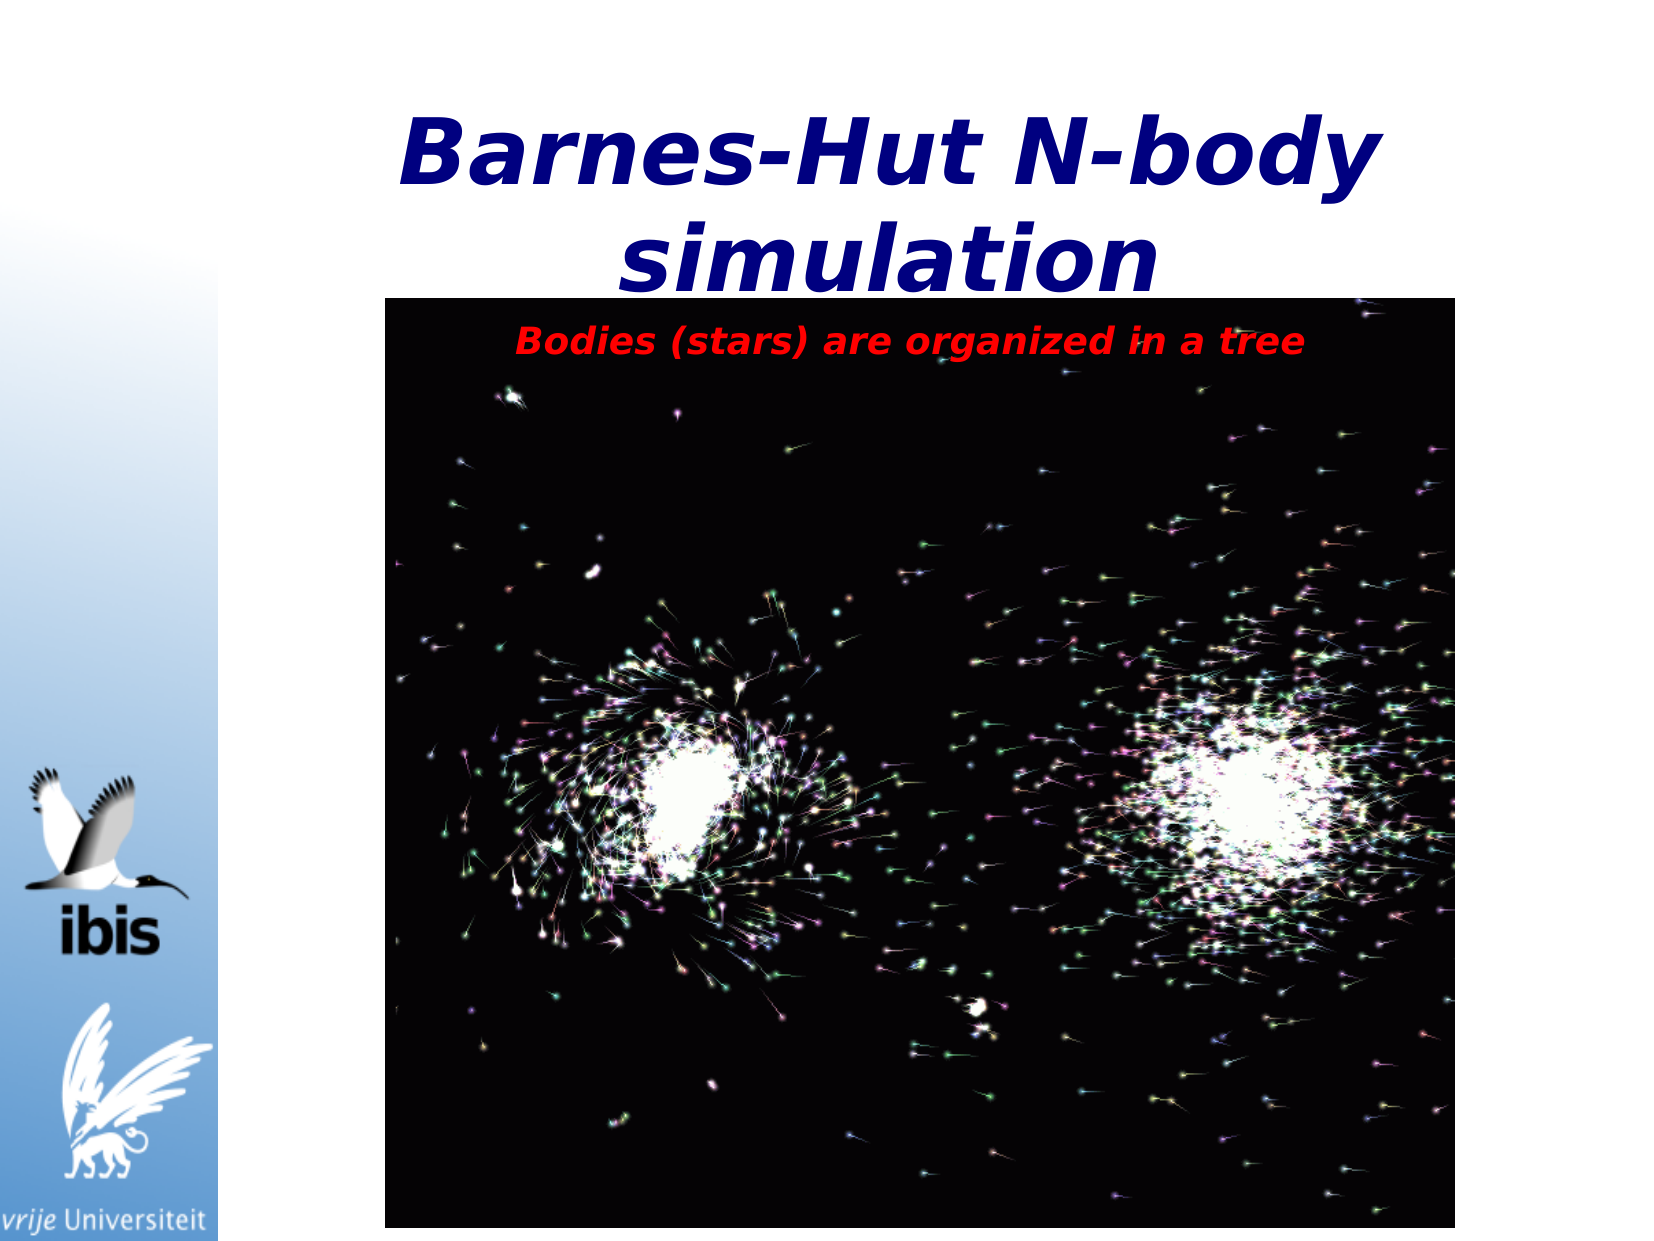

# Barnes-Hut N-body simulation
Bodies (stars) are organized in a tree